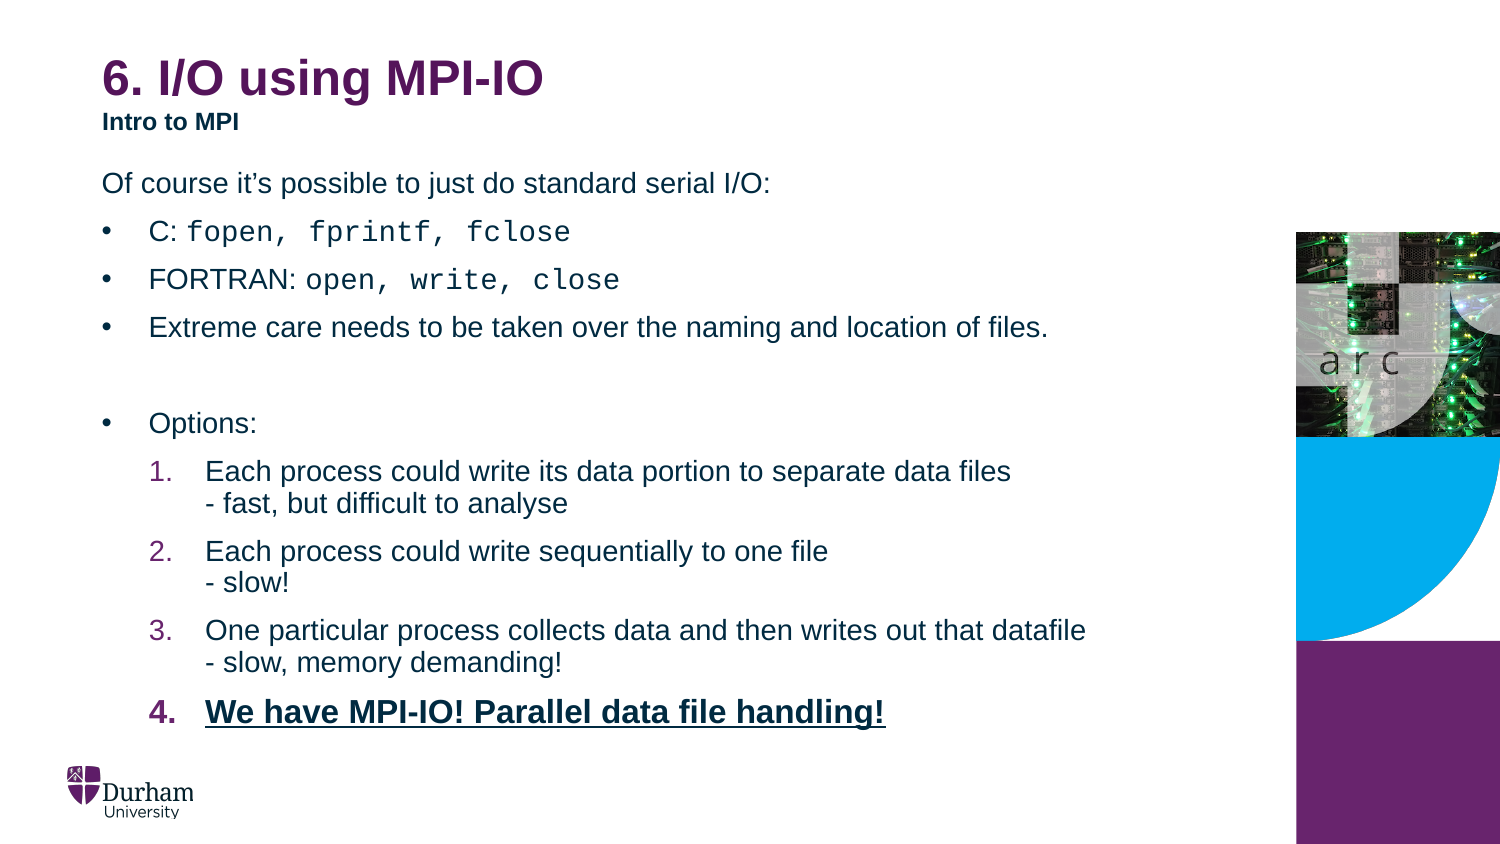

# 6. I/O using MPI-IO Intro to MPI
Of course it’s possible to just do standard serial I/O:
C: fopen, fprintf, fclose
FORTRAN: open, write, close
Extreme care needs to be taken over the naming and location of files.
Options:
Each process could write its data portion to separate data files
- fast, but difficult to analyse
Each process could write sequentially to one file
- slow!
One particular process collects data and then writes out that datafile
- slow, memory demanding!
We have MPI-IO! Parallel data file handling!